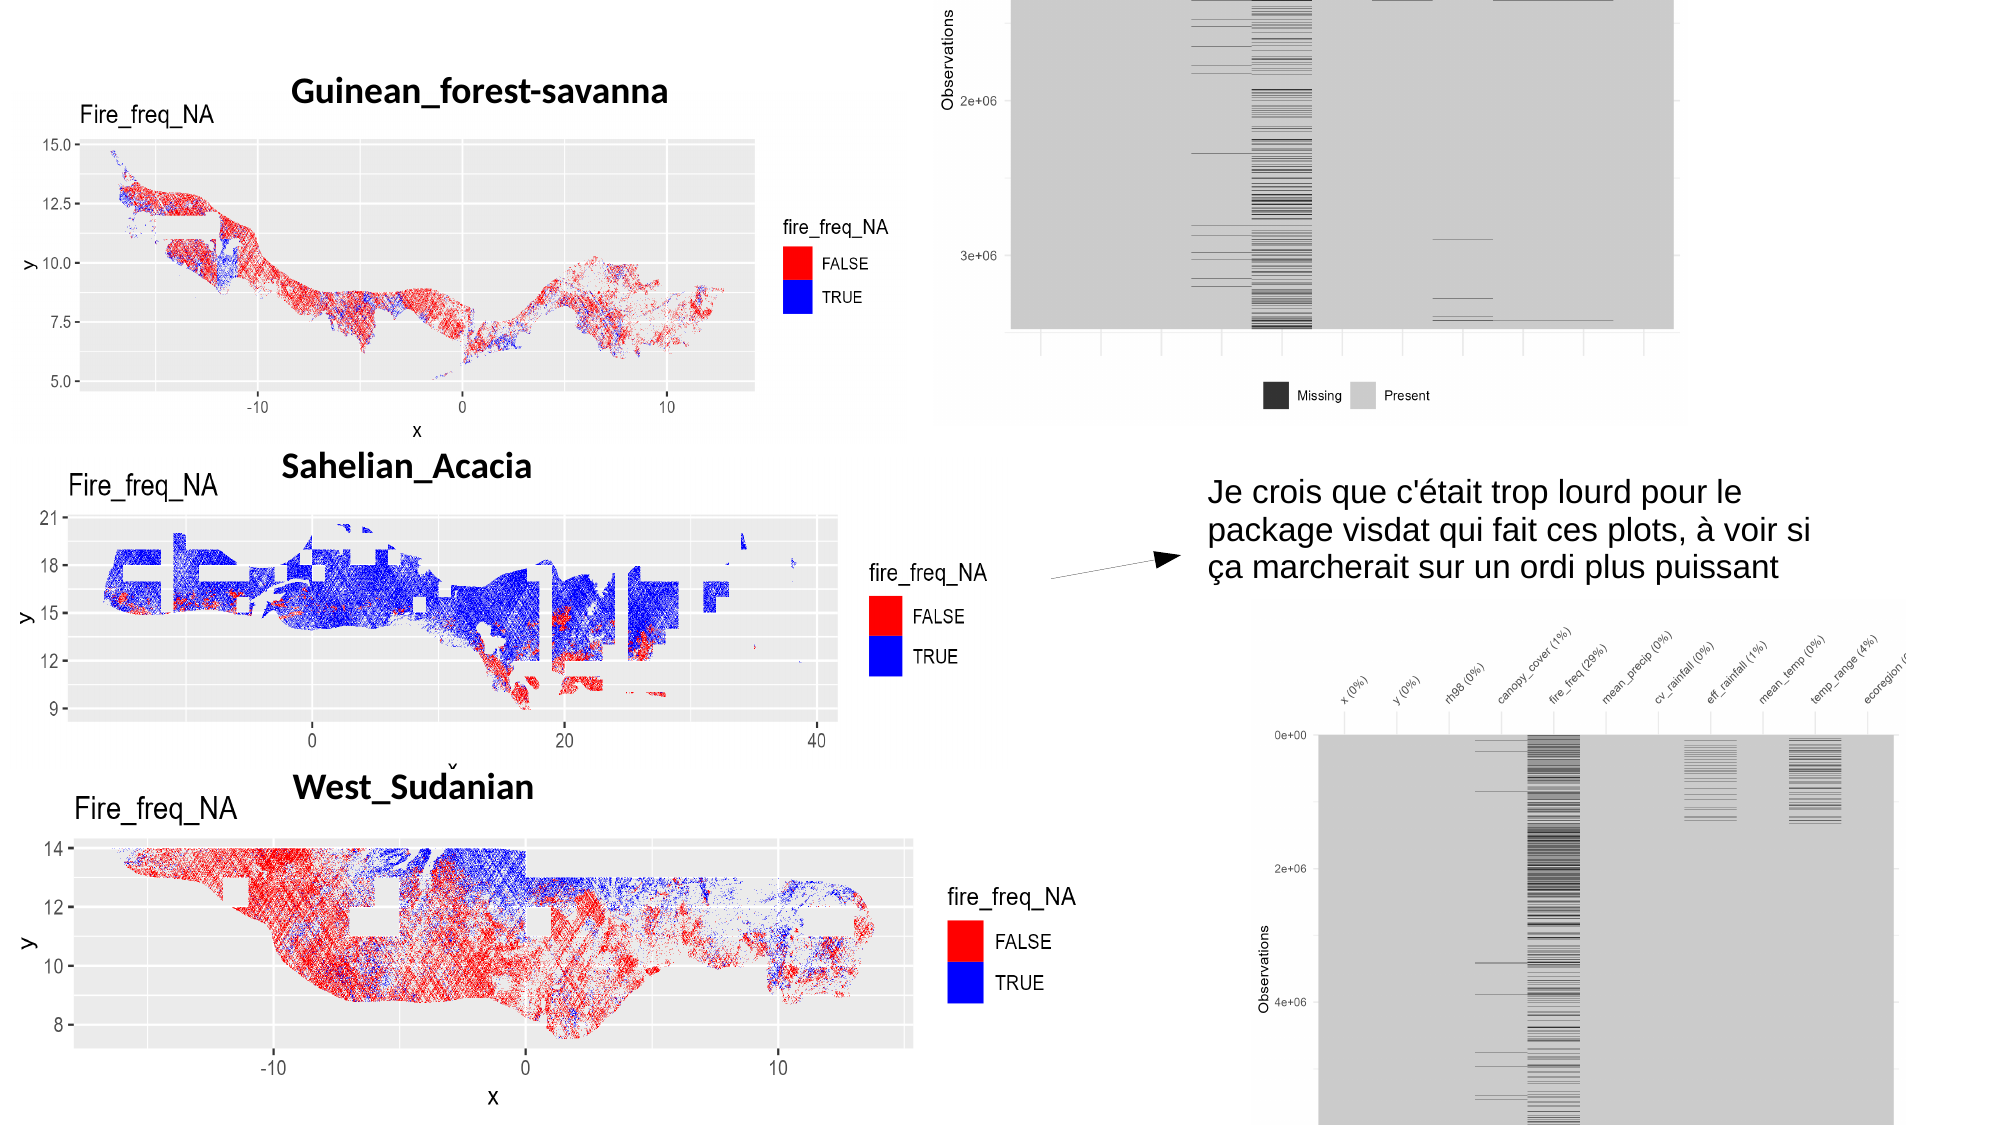

Guinean_forest-savanna
Sahelian_Acacia
Sahelian_Acacia
Je crois que c'était trop lourd pour le package visdat qui fait ces plots, à voir si ça marcherait sur un ordi plus puissant
West_Sudanian
West_Sudanian